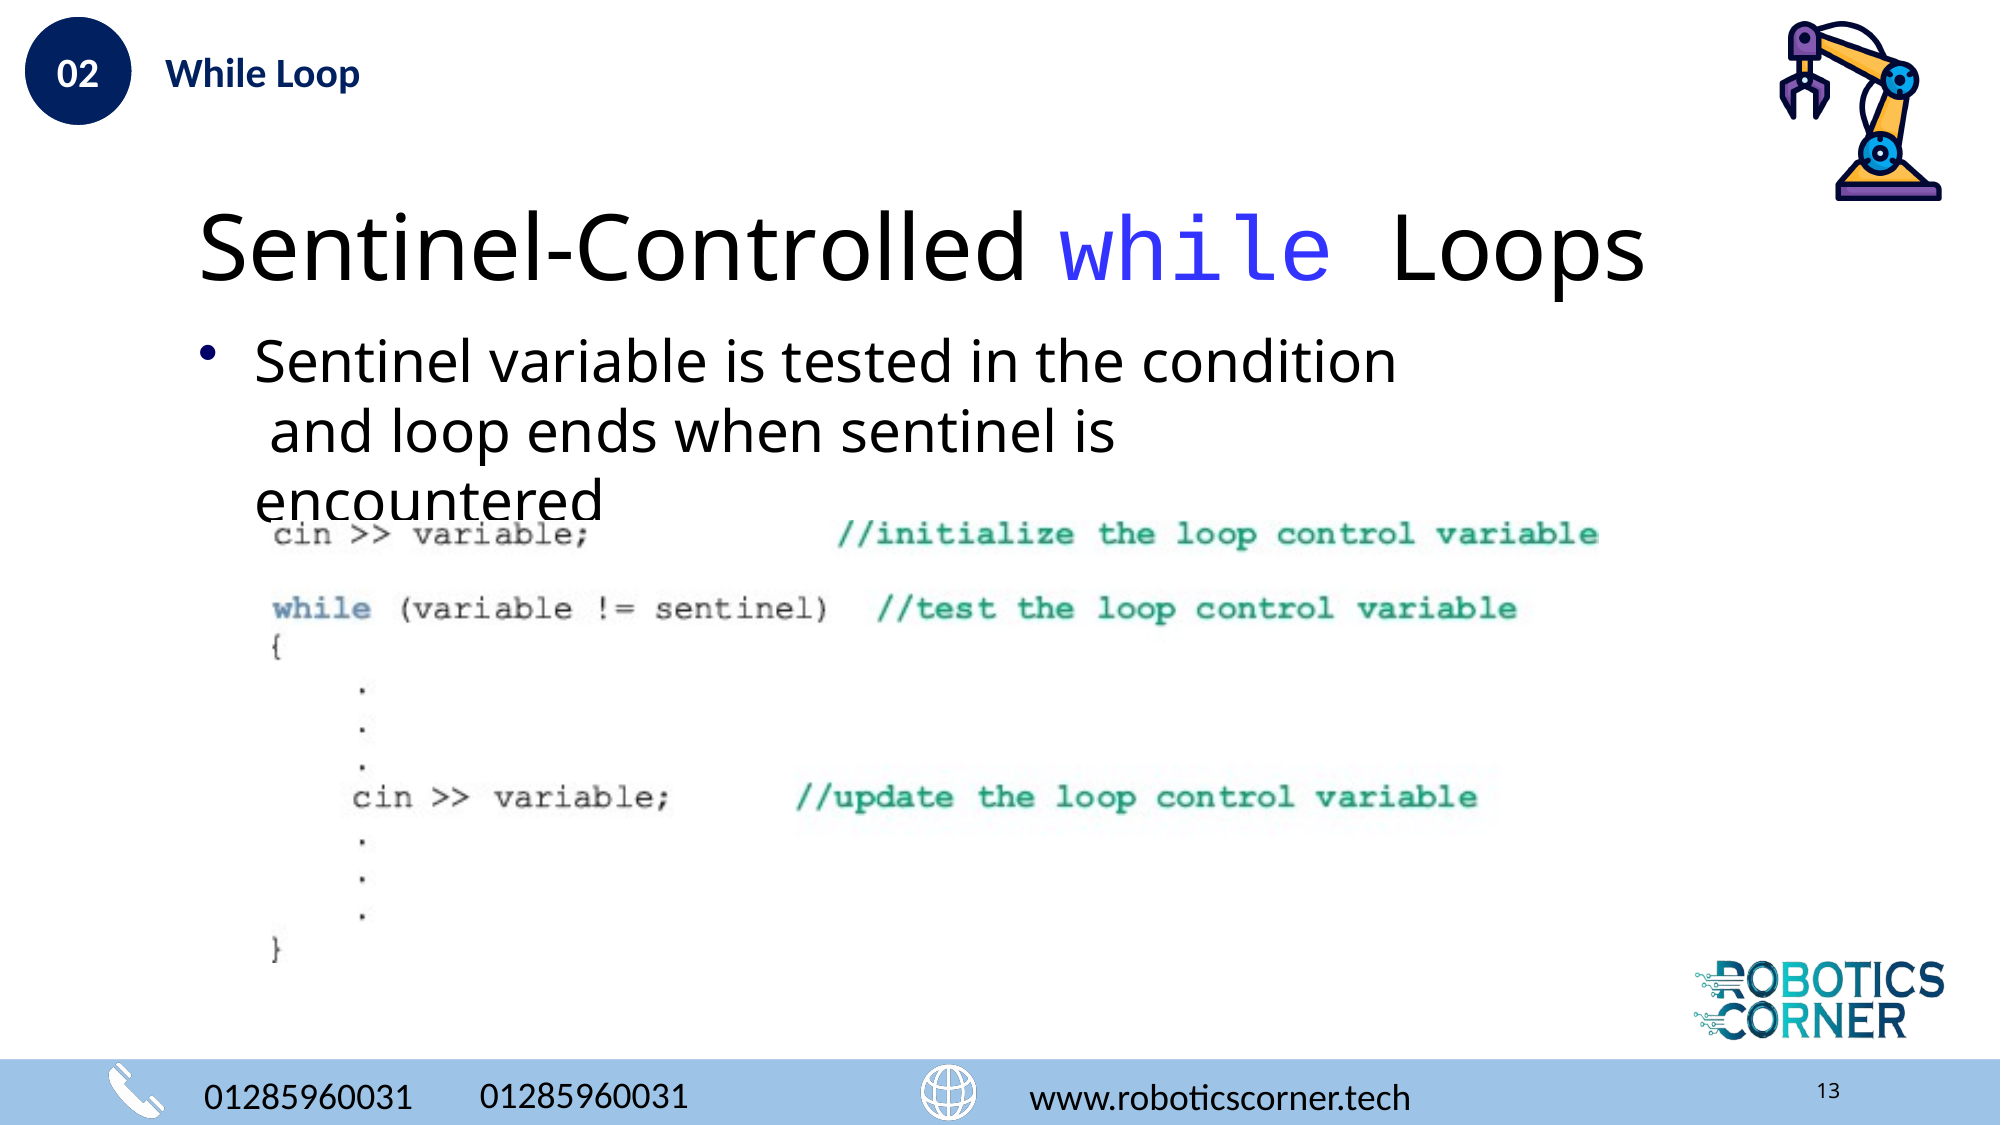

02
While Loop
# Sentinel-Controlled while Loops
Sentinel variable is tested in the condition and loop ends when sentinel is encountered
C++ Programming: From Problem Analysis to Program Design, Third Edition
01285960031
01285960031
www.roboticscorner.tech